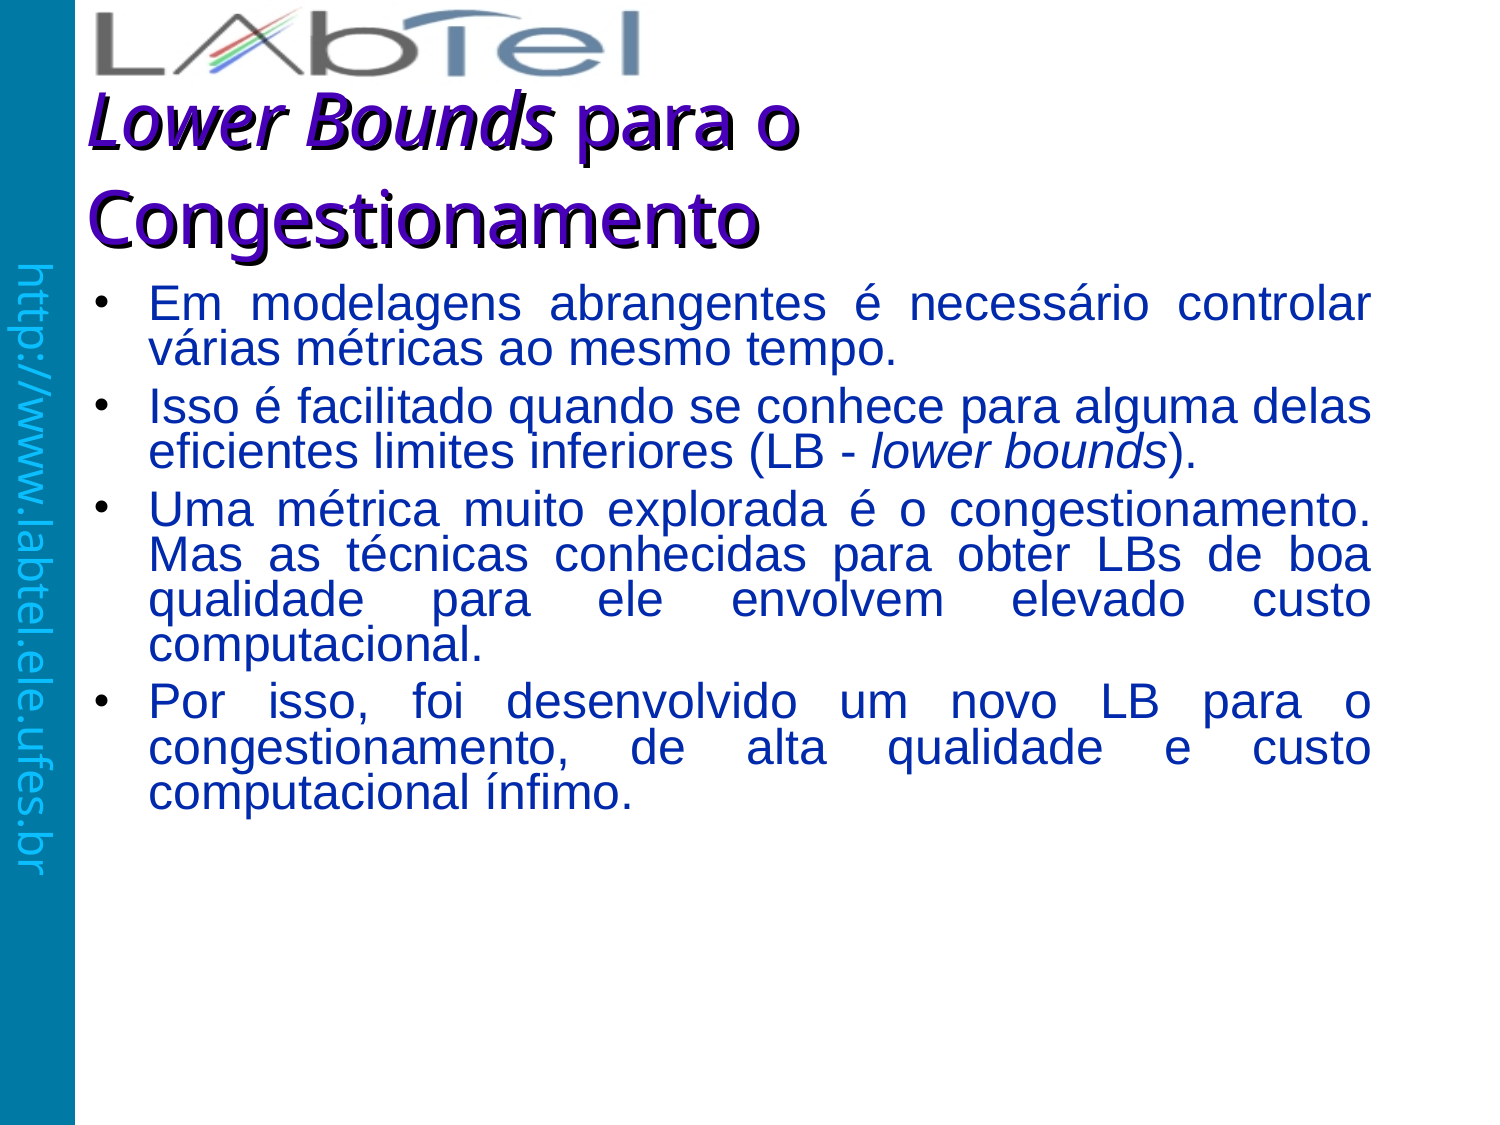

# Lower Bounds para o Congestionamento
Em modelagens abrangentes é necessário controlar várias métricas ao mesmo tempo.
Isso é facilitado quando se conhece para alguma delas eficientes limites inferiores (LB - lower bounds).
Uma métrica muito explorada é o congestionamento. Mas as técnicas conhecidas para obter LBs de boa qualidade para ele envolvem elevado custo computacional.
Por isso, foi desenvolvido um novo LB para o congestionamento, de alta qualidade e custo computacional ínfimo.